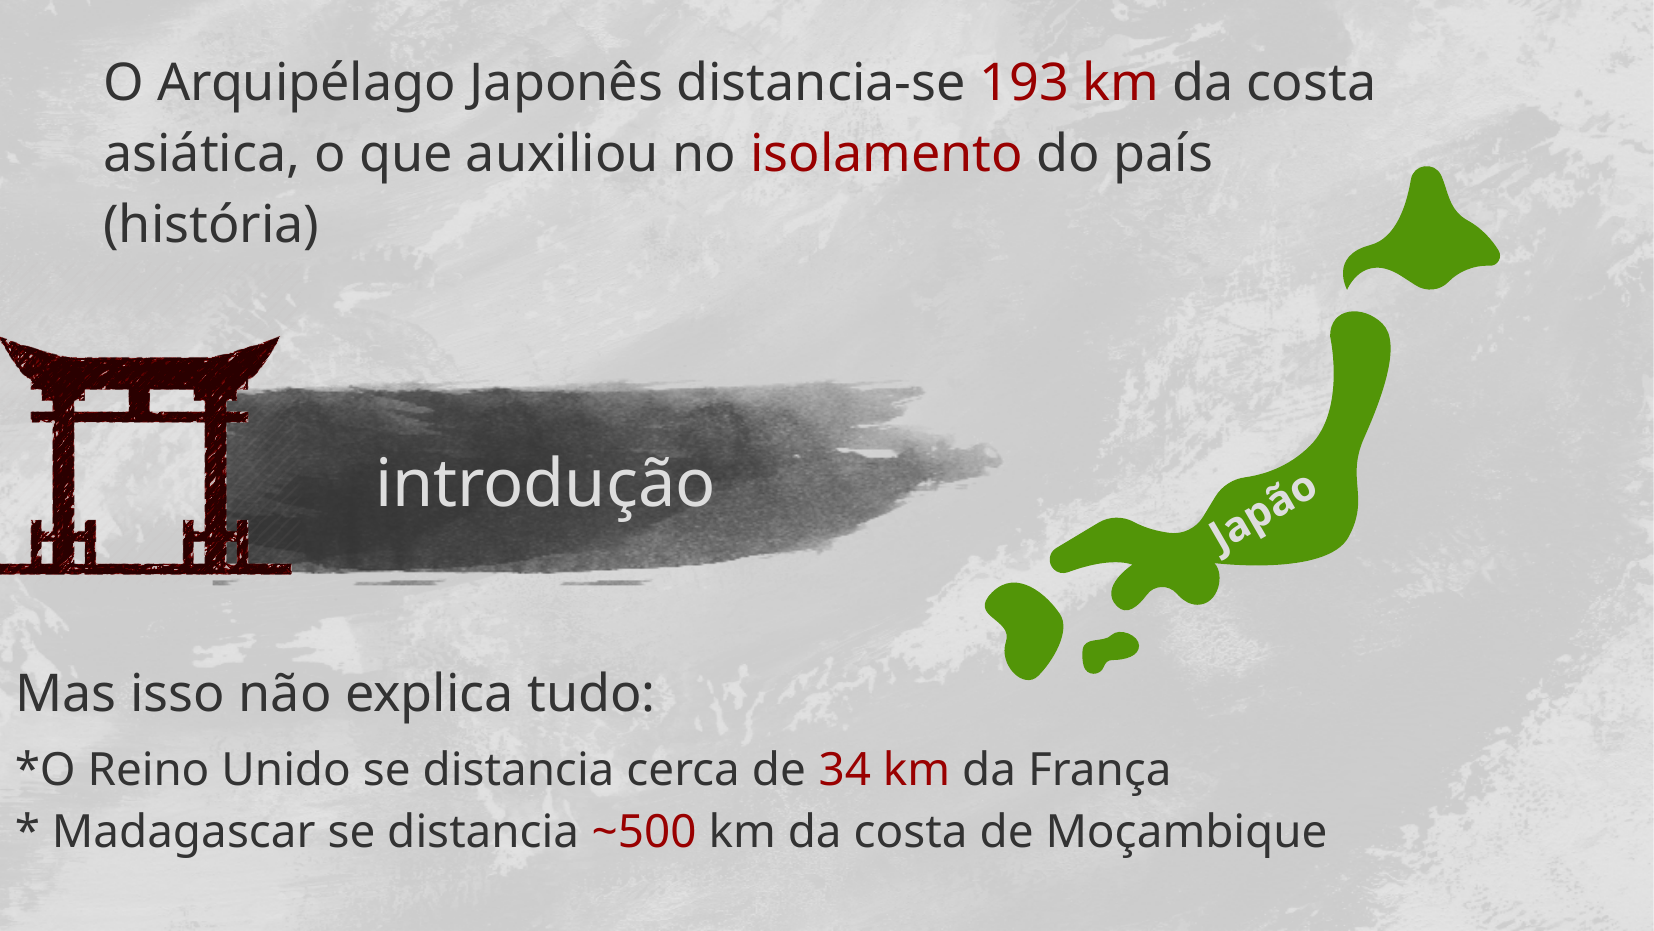

O Arquipélago Japonês distancia-se 193 km da costa asiática, o que auxiliou no isolamento do país (história)
introdução
Japão
Mas isso não explica tudo:
*O Reino Unido se distancia cerca de 34 km da França
* Madagascar se distancia ~500 km da costa de Moçambique